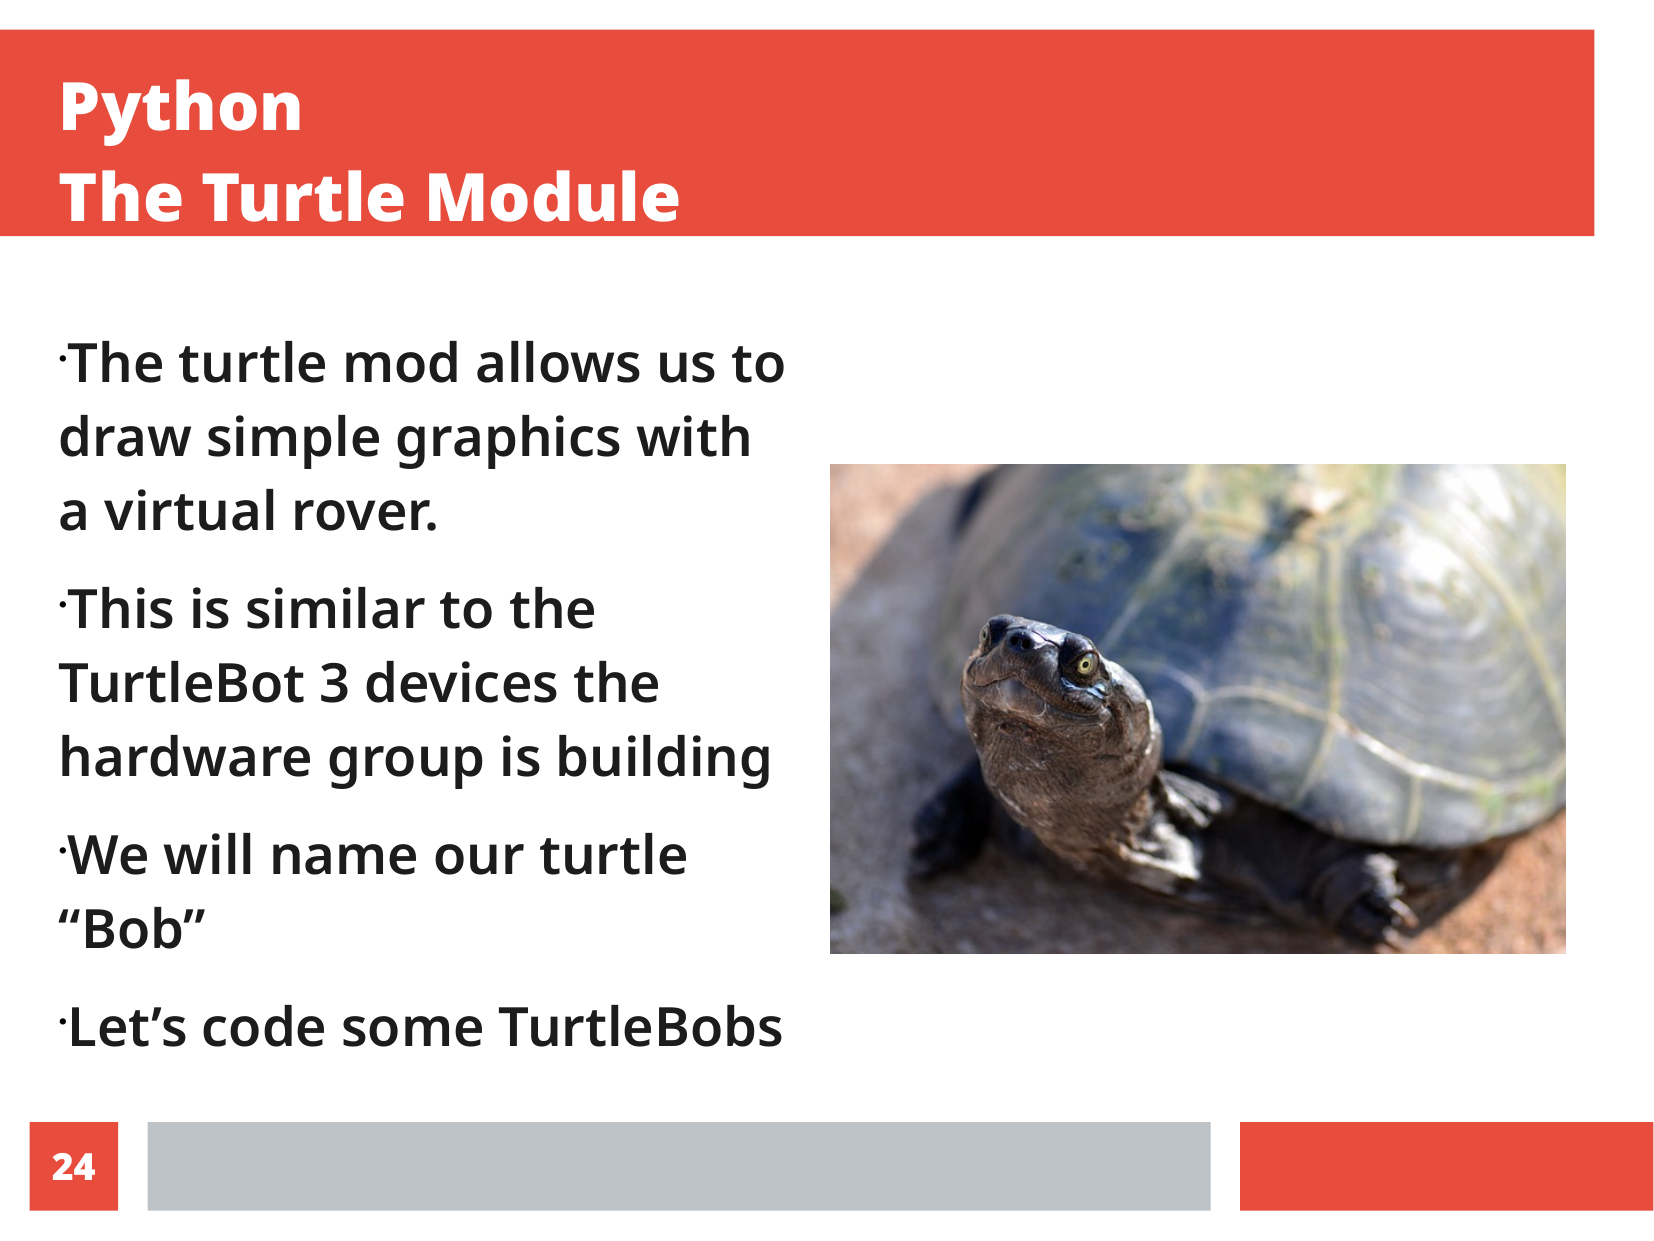

# Python The Turtle Module
The turtle mod allows us to draw simple graphics with a virtual rover.
This is similar to the TurtleBot 3 devices the hardware group is building
We will name our turtle “Bob”
Let’s code some TurtleBobs
24